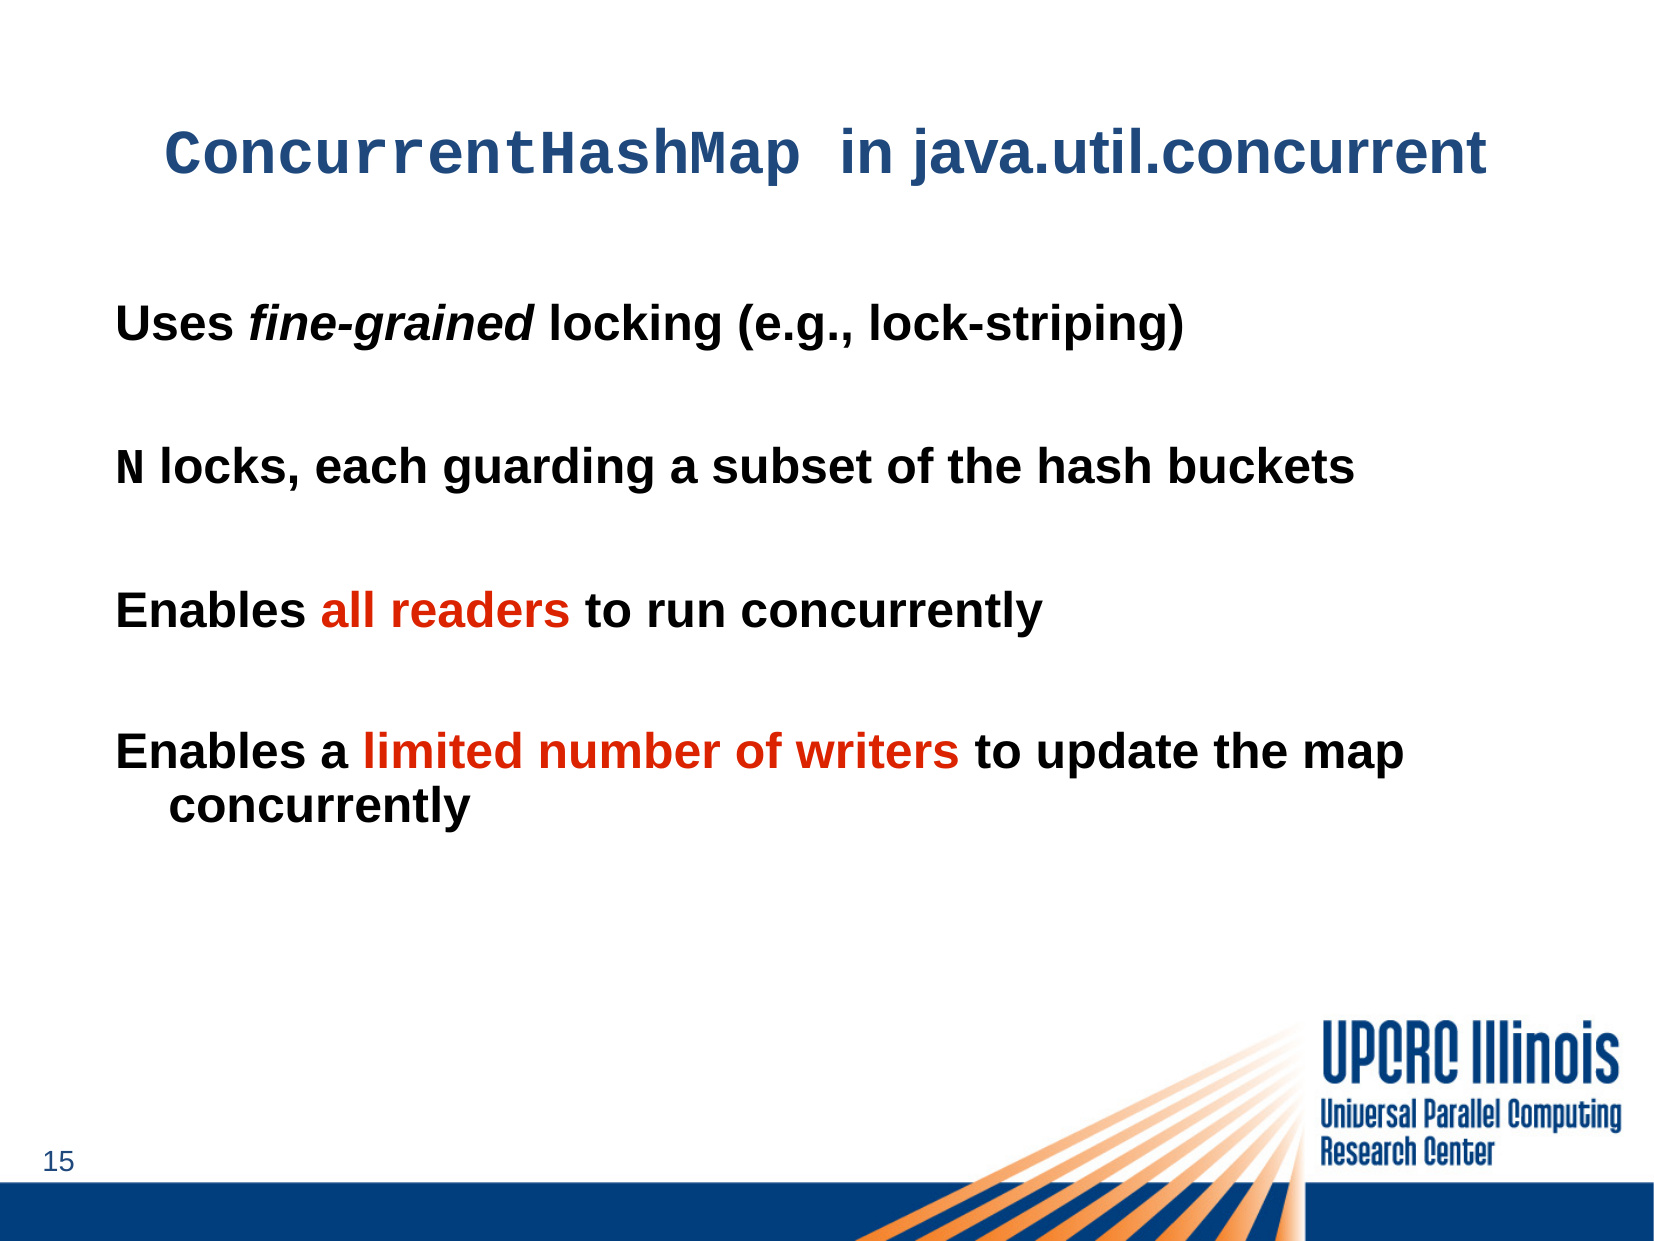

# ConcurrentHashMap in java.util.concurrent
Uses fine-grained locking (e.g., lock-striping)
N locks, each guarding a subset of the hash buckets
Enables all readers to run concurrently
Enables a limited number of writers to update the map concurrently
15